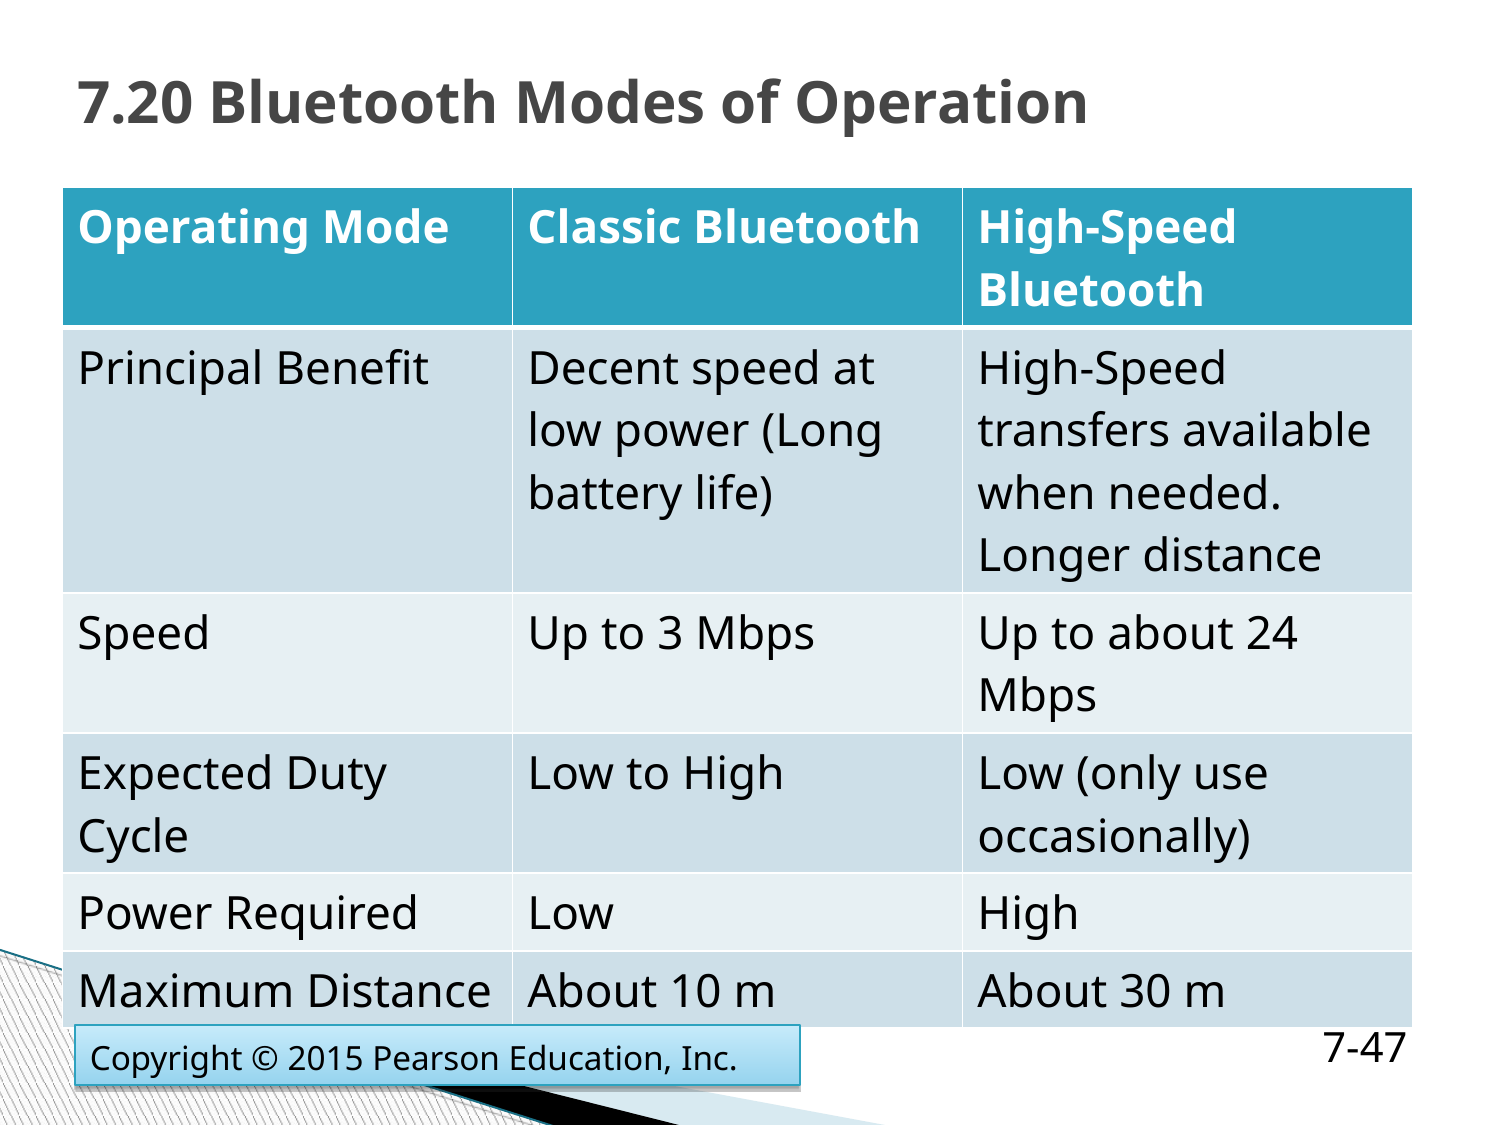

# 7.20 Bluetooth Modes of Operation
| Operating Mode | Classic Bluetooth | High-Speed Bluetooth |
| --- | --- | --- |
| Principal Benefit | Decent speed at low power (Long battery life) | High-Speed transfers available when needed. Longer distance |
| Speed | Up to 3 Mbps | Up to about 24 Mbps |
| Expected Duty Cycle | Low to High | Low (only use occasionally) |
| Power Required | Low | High |
| Maximum Distance | About 10 m | About 30 m |
Copyright © 2015 Pearson Education, Inc.